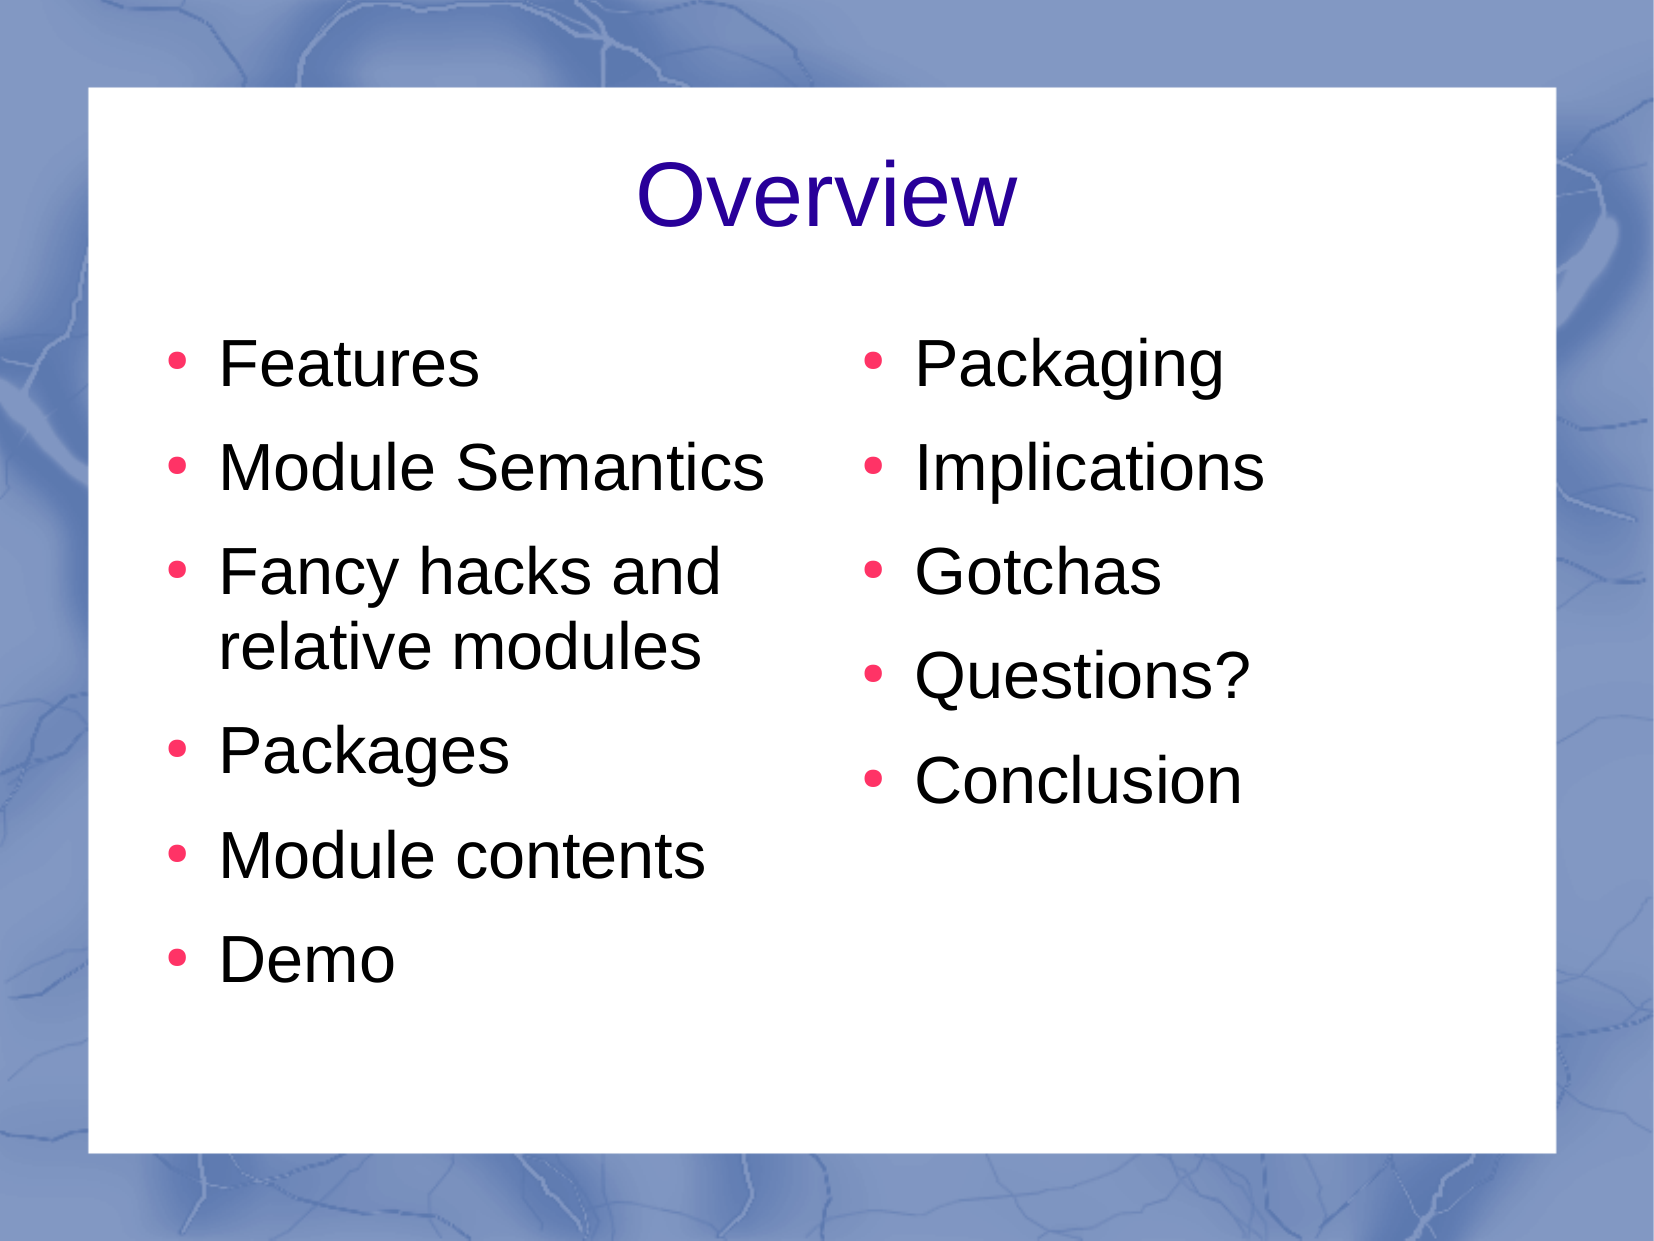

# Overview
Features
Module Semantics
Fancy hacks and relative modules
Packages
Module contents
Demo
Packaging
Implications
Gotchas
Questions?
Conclusion